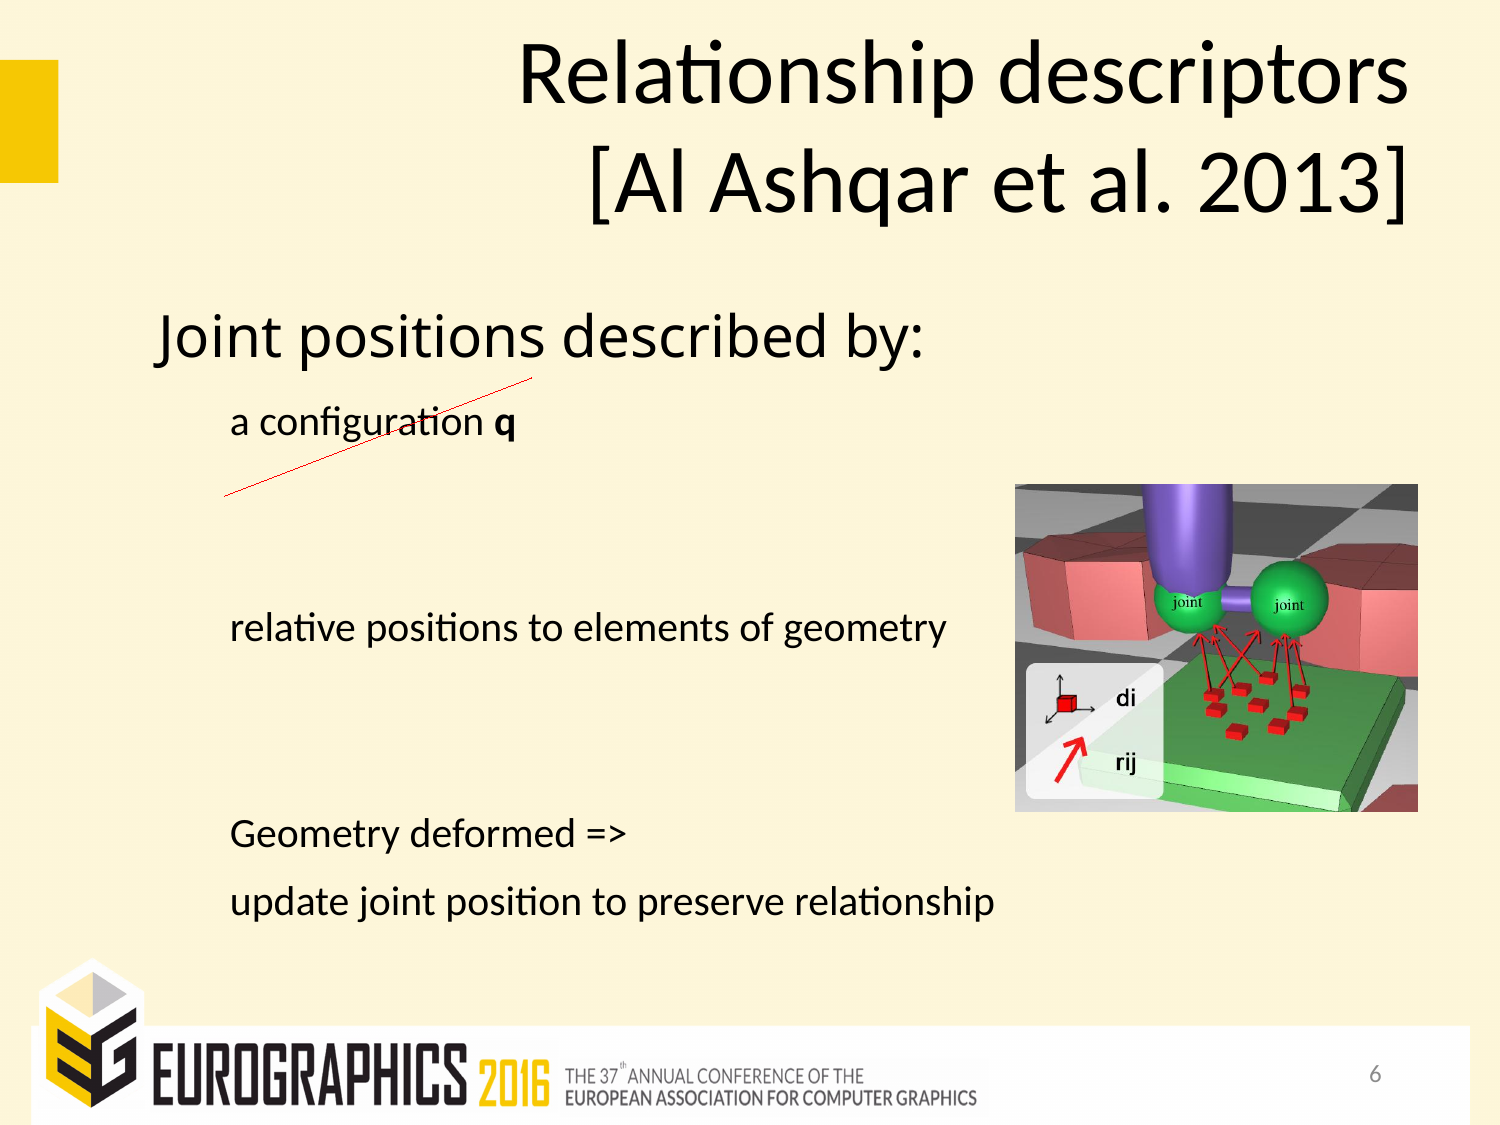

# Relationship descriptors [Al Ashqar et al. 2013]
Joint positions described by:
a configuration q
relative positions to elements of geometry
Geometry deformed =>
update joint position to preserve relationship